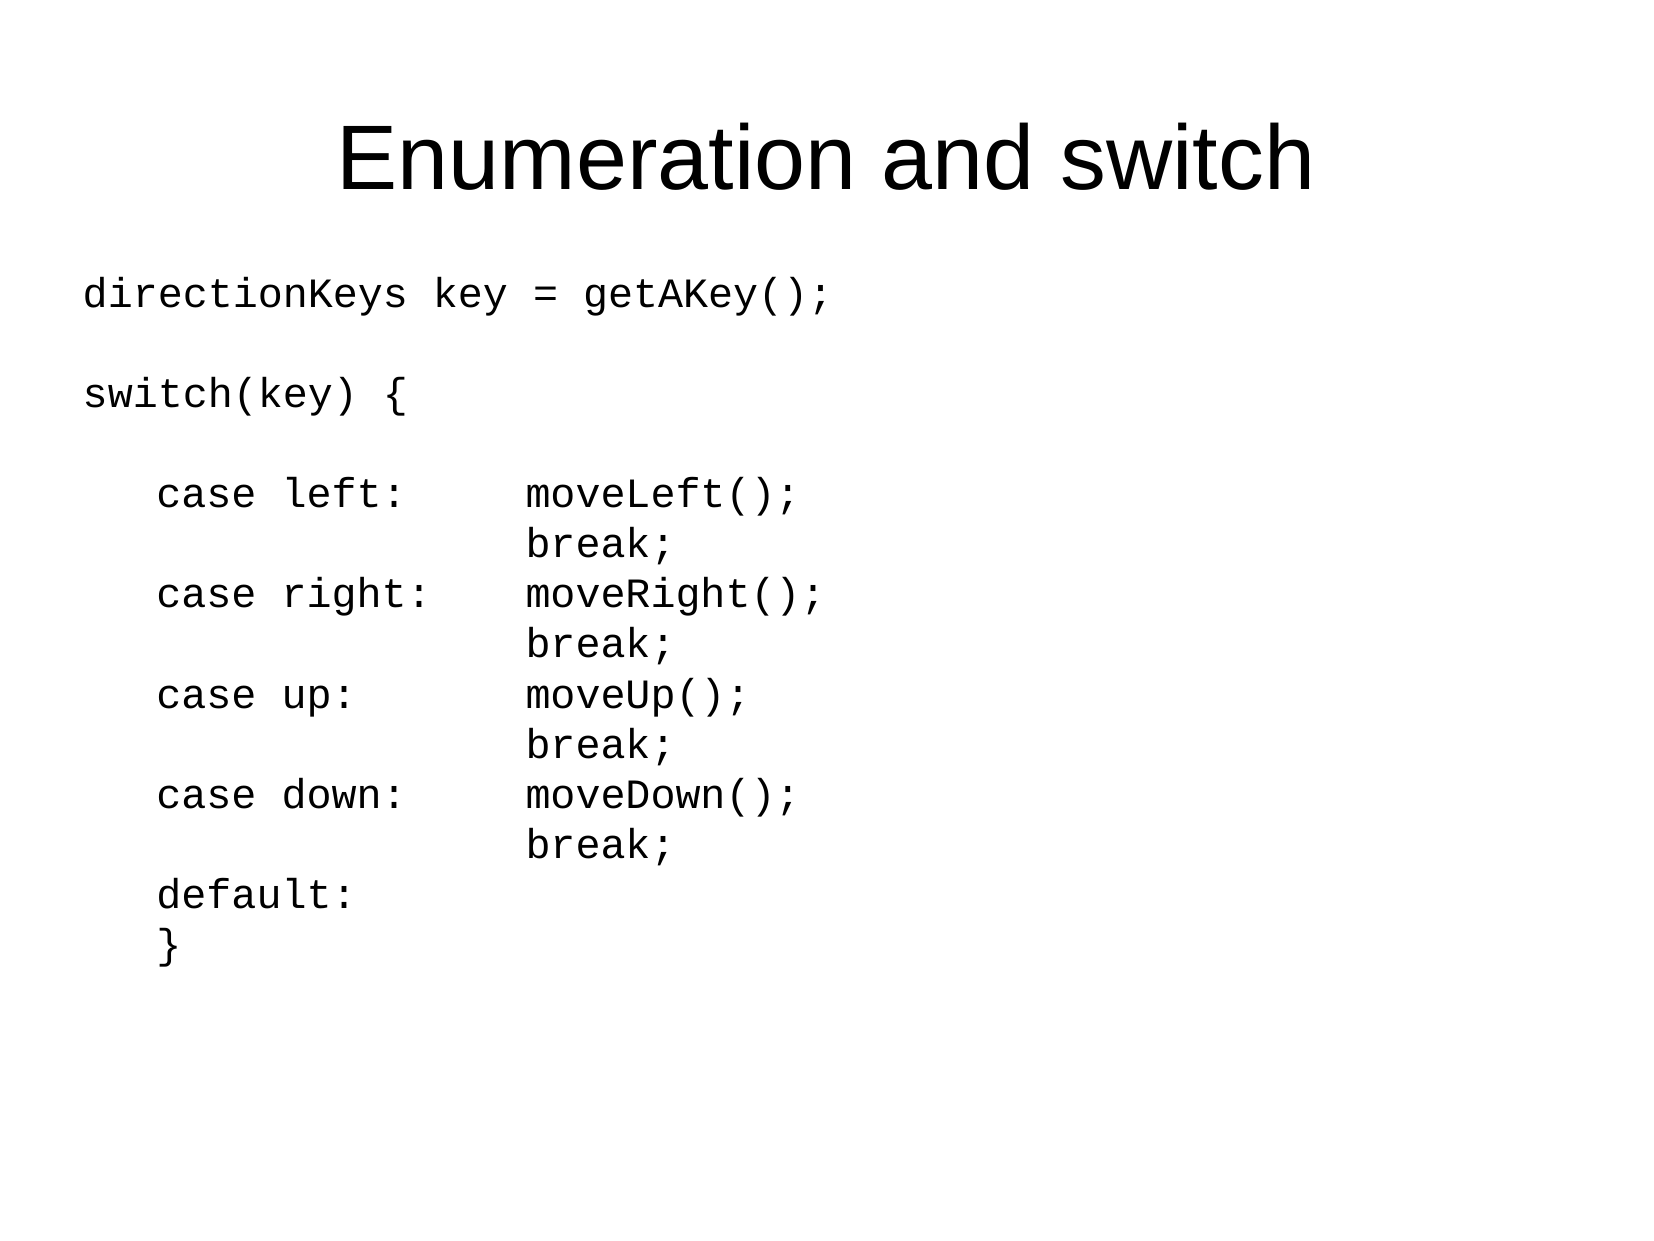

# Enumeration and switch
directionKeys key = getAKey();
switch(key) {
	case left:		moveLeft();
						break;
	case right:		moveRight();
						break;
	case up:			moveUp();
						break;
	case down:		moveDown();
						break;
	default:
	}